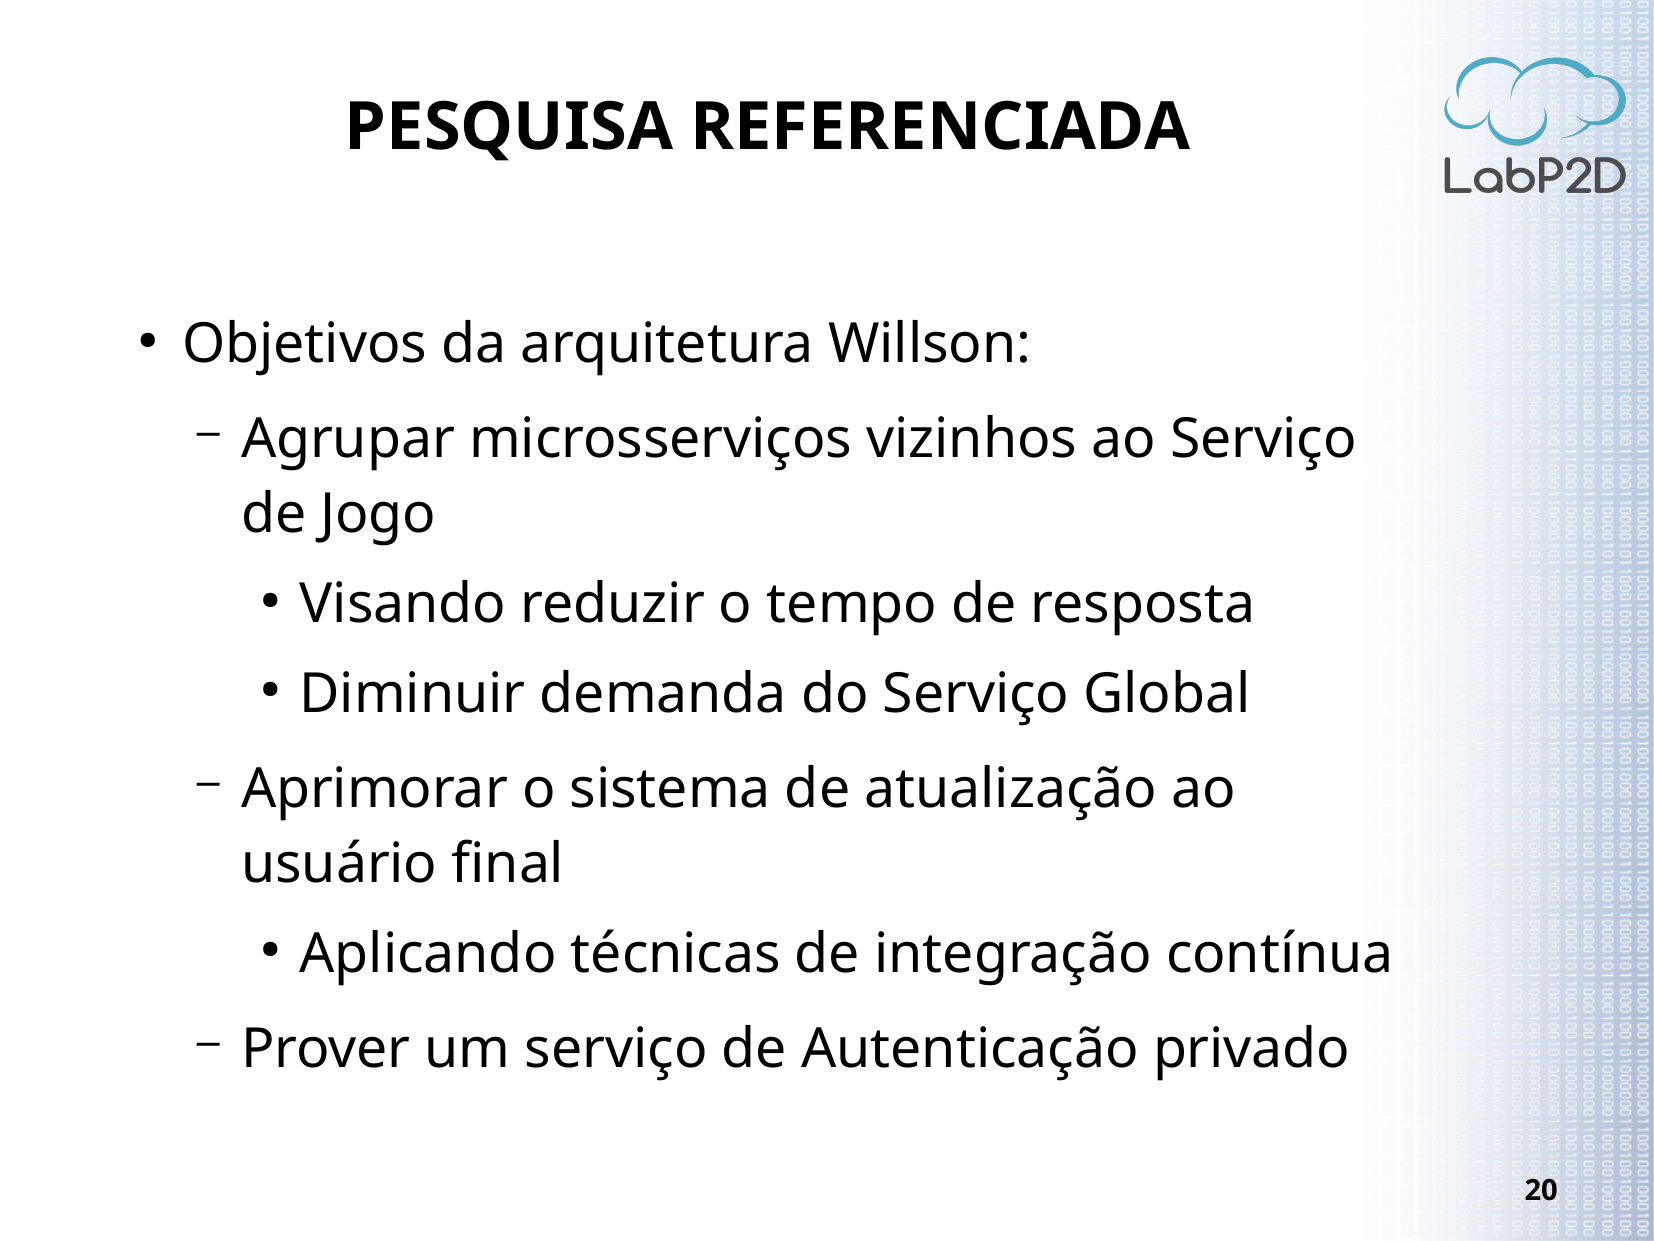

# PESQUISA REFERENCIADA
Objetivos da arquitetura Willson:
Agrupar microsserviços vizinhos ao Serviço de Jogo
Visando reduzir o tempo de resposta
Diminuir demanda do Serviço Global
Aprimorar o sistema de atualização ao usuário final
Aplicando técnicas de integração contínua
Prover um serviço de Autenticação privado
20